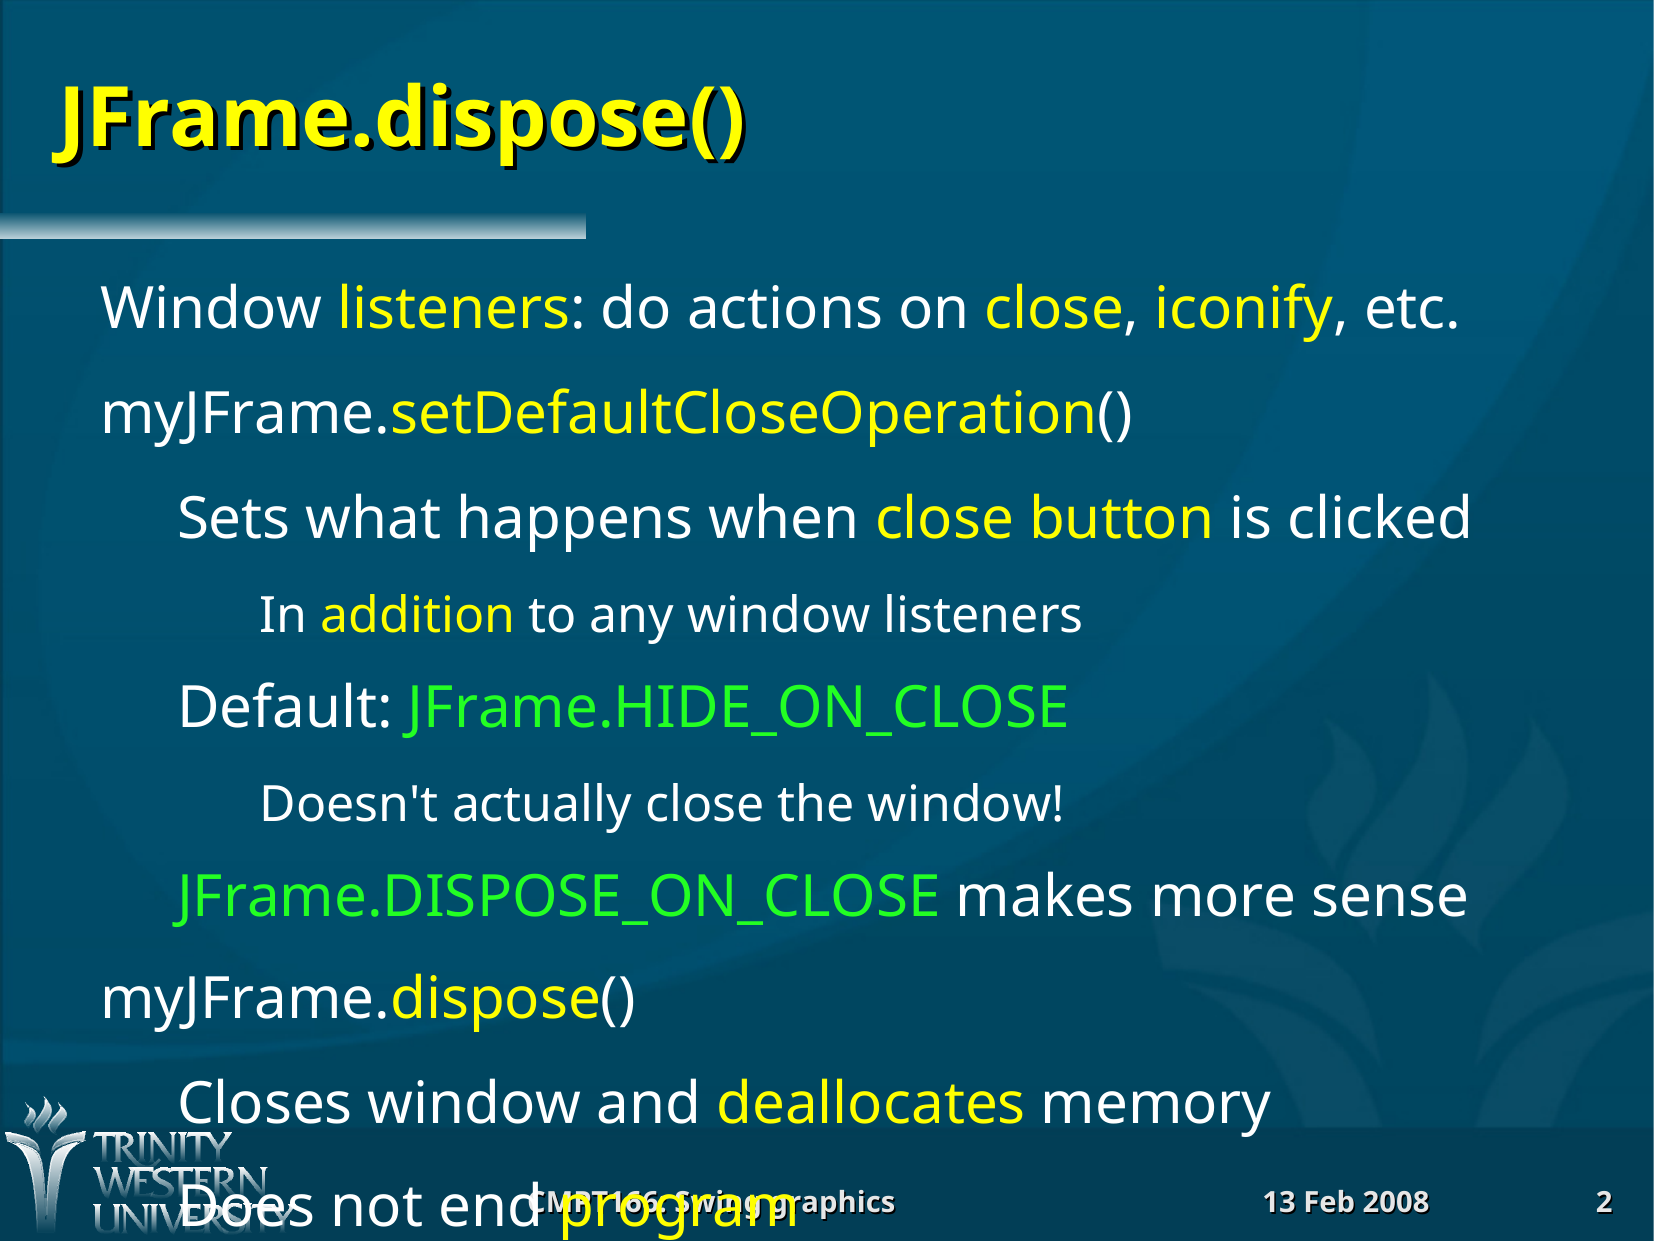

# JFrame.dispose()
Window listeners: do actions on close, iconify, etc.
myJFrame.setDefaultCloseOperation()
Sets what happens when close button is clicked
In addition to any window listeners
Default: JFrame.HIDE_ON_CLOSE
Doesn't actually close the window!
JFrame.DISPOSE_ON_CLOSE makes more sense
myJFrame.dispose()
Closes window and deallocates memory
Does not end program
CMPT166: Swing graphics
13 Feb 2008
2